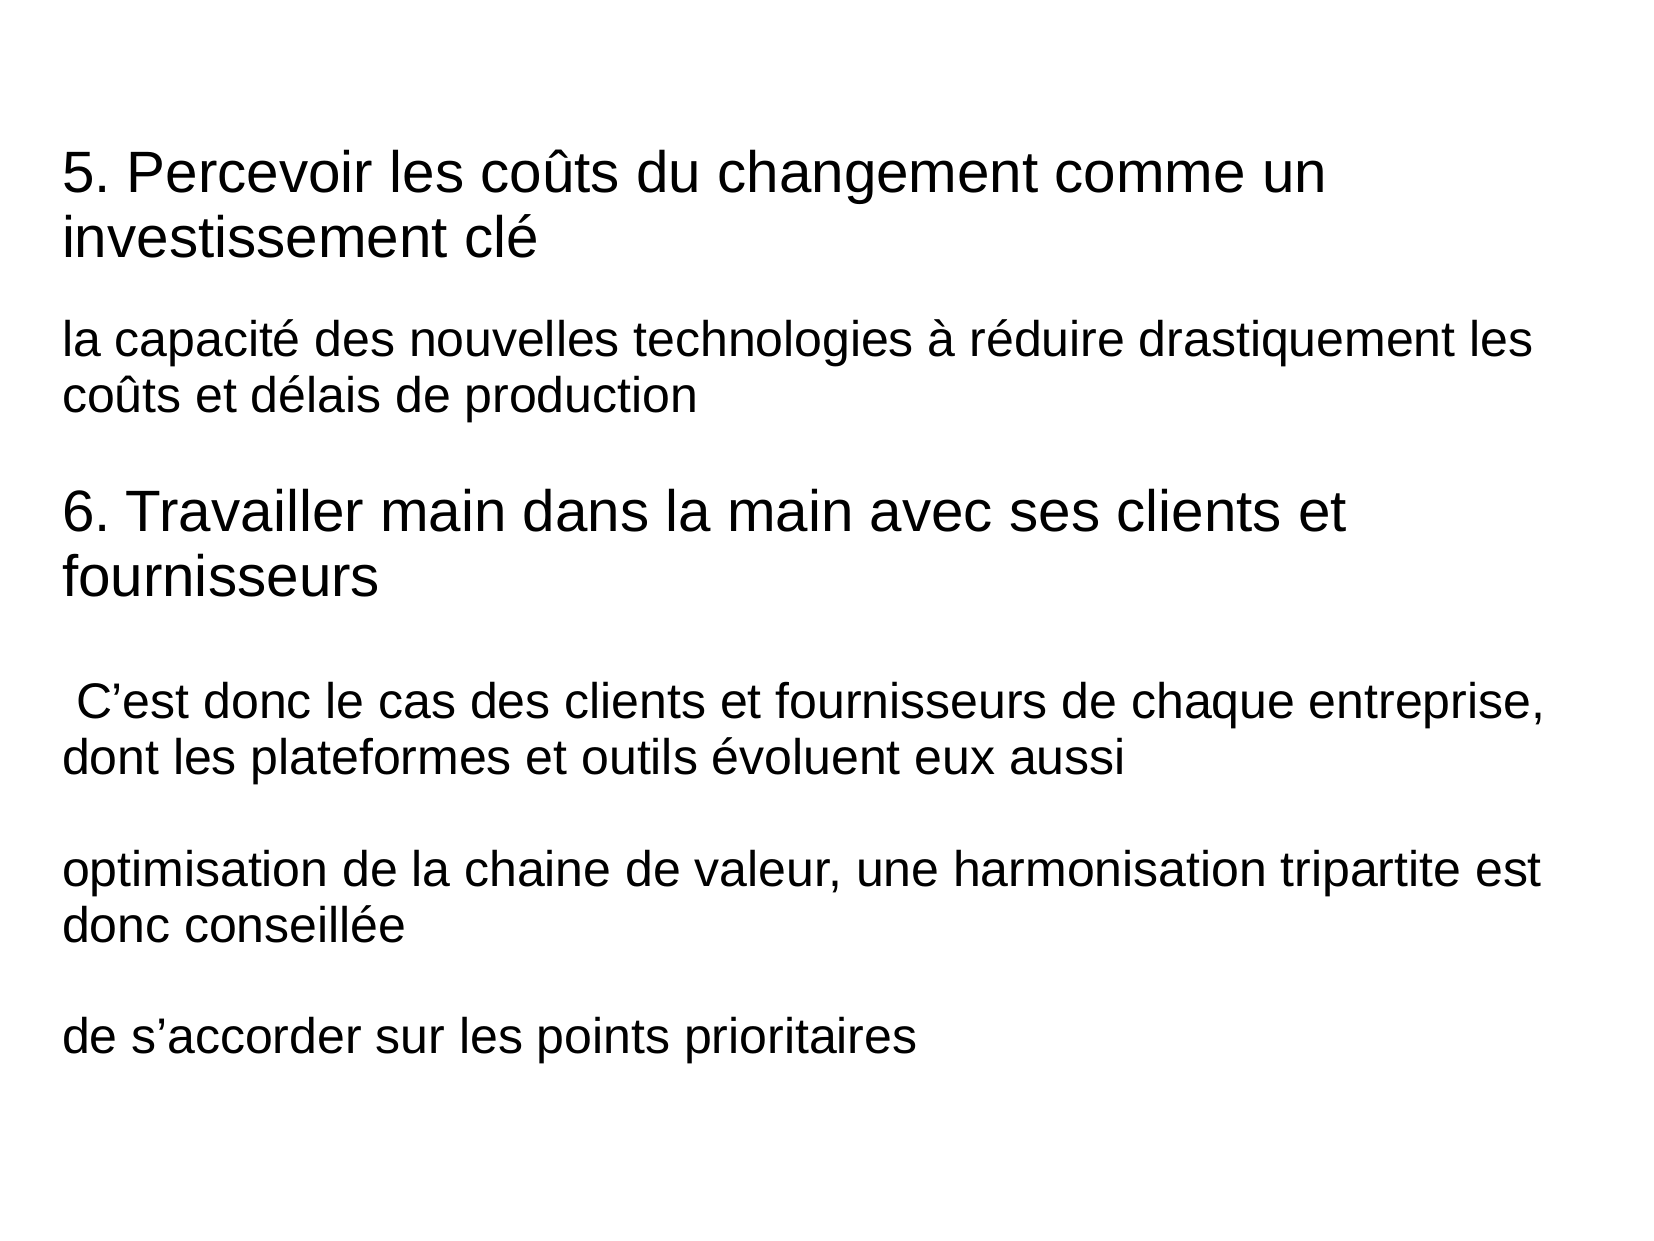

5. Percevoir les coûts du changement comme un investissement clé
la capacité des nouvelles technologies à réduire drastiquement les coûts et délais de production
6. Travailler main dans la main avec ses clients et fournisseurs
 C’est donc le cas des clients et fournisseurs de chaque entreprise, dont les plateformes et outils évoluent eux aussi
optimisation de la chaine de valeur, une harmonisation tripartite est donc conseillée
de s’accorder sur les points prioritaires